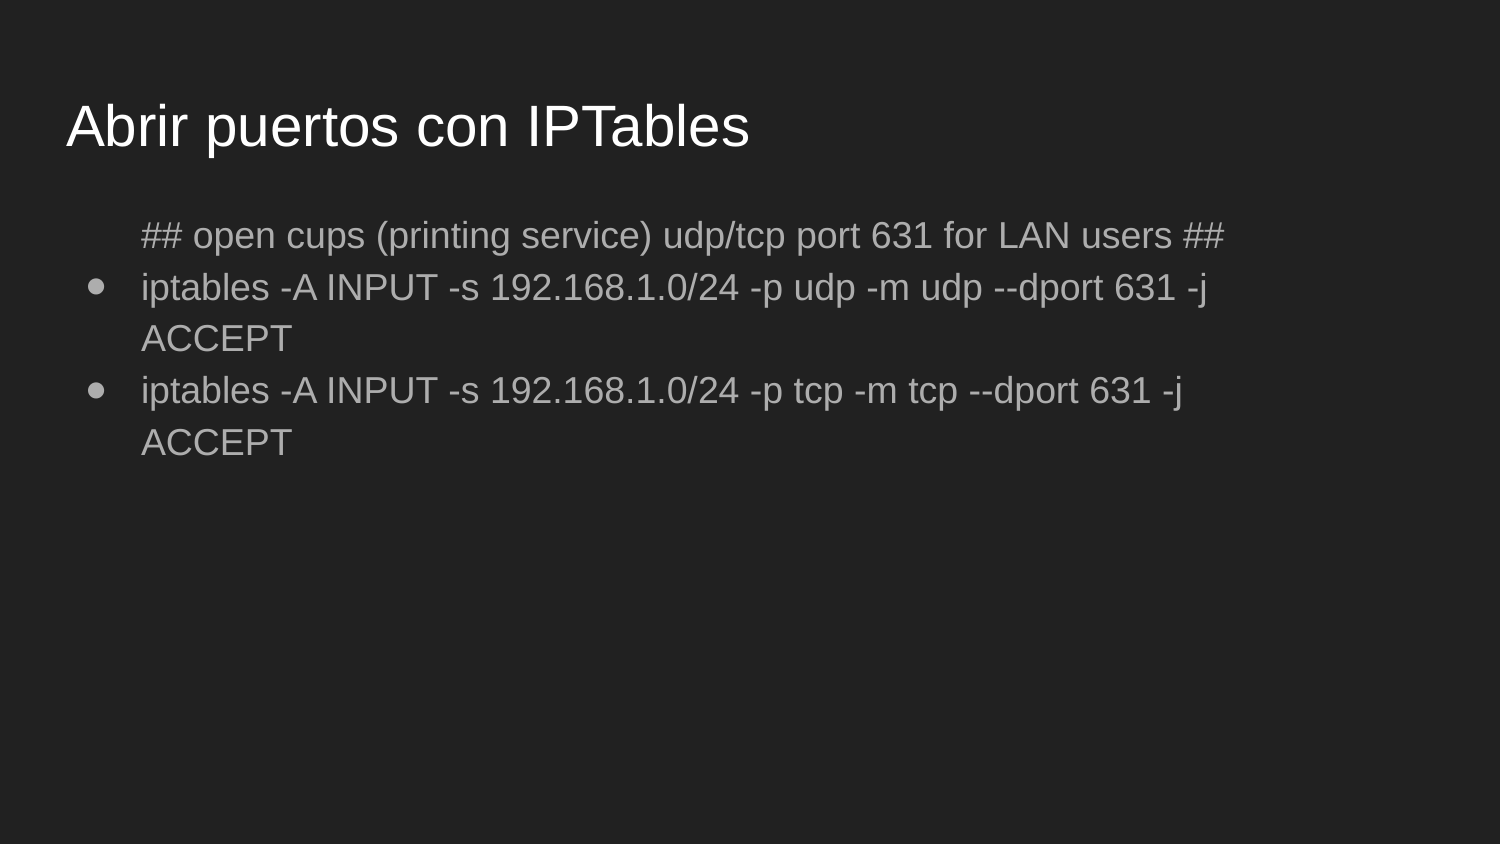

# Abrir puertos con IPTables
## open cups (printing service) udp/tcp port 631 for LAN users ##
iptables -A INPUT -s 192.168.1.0/24 -p udp -m udp --dport 631 -j ACCEPT
iptables -A INPUT -s 192.168.1.0/24 -p tcp -m tcp --dport 631 -j ACCEPT